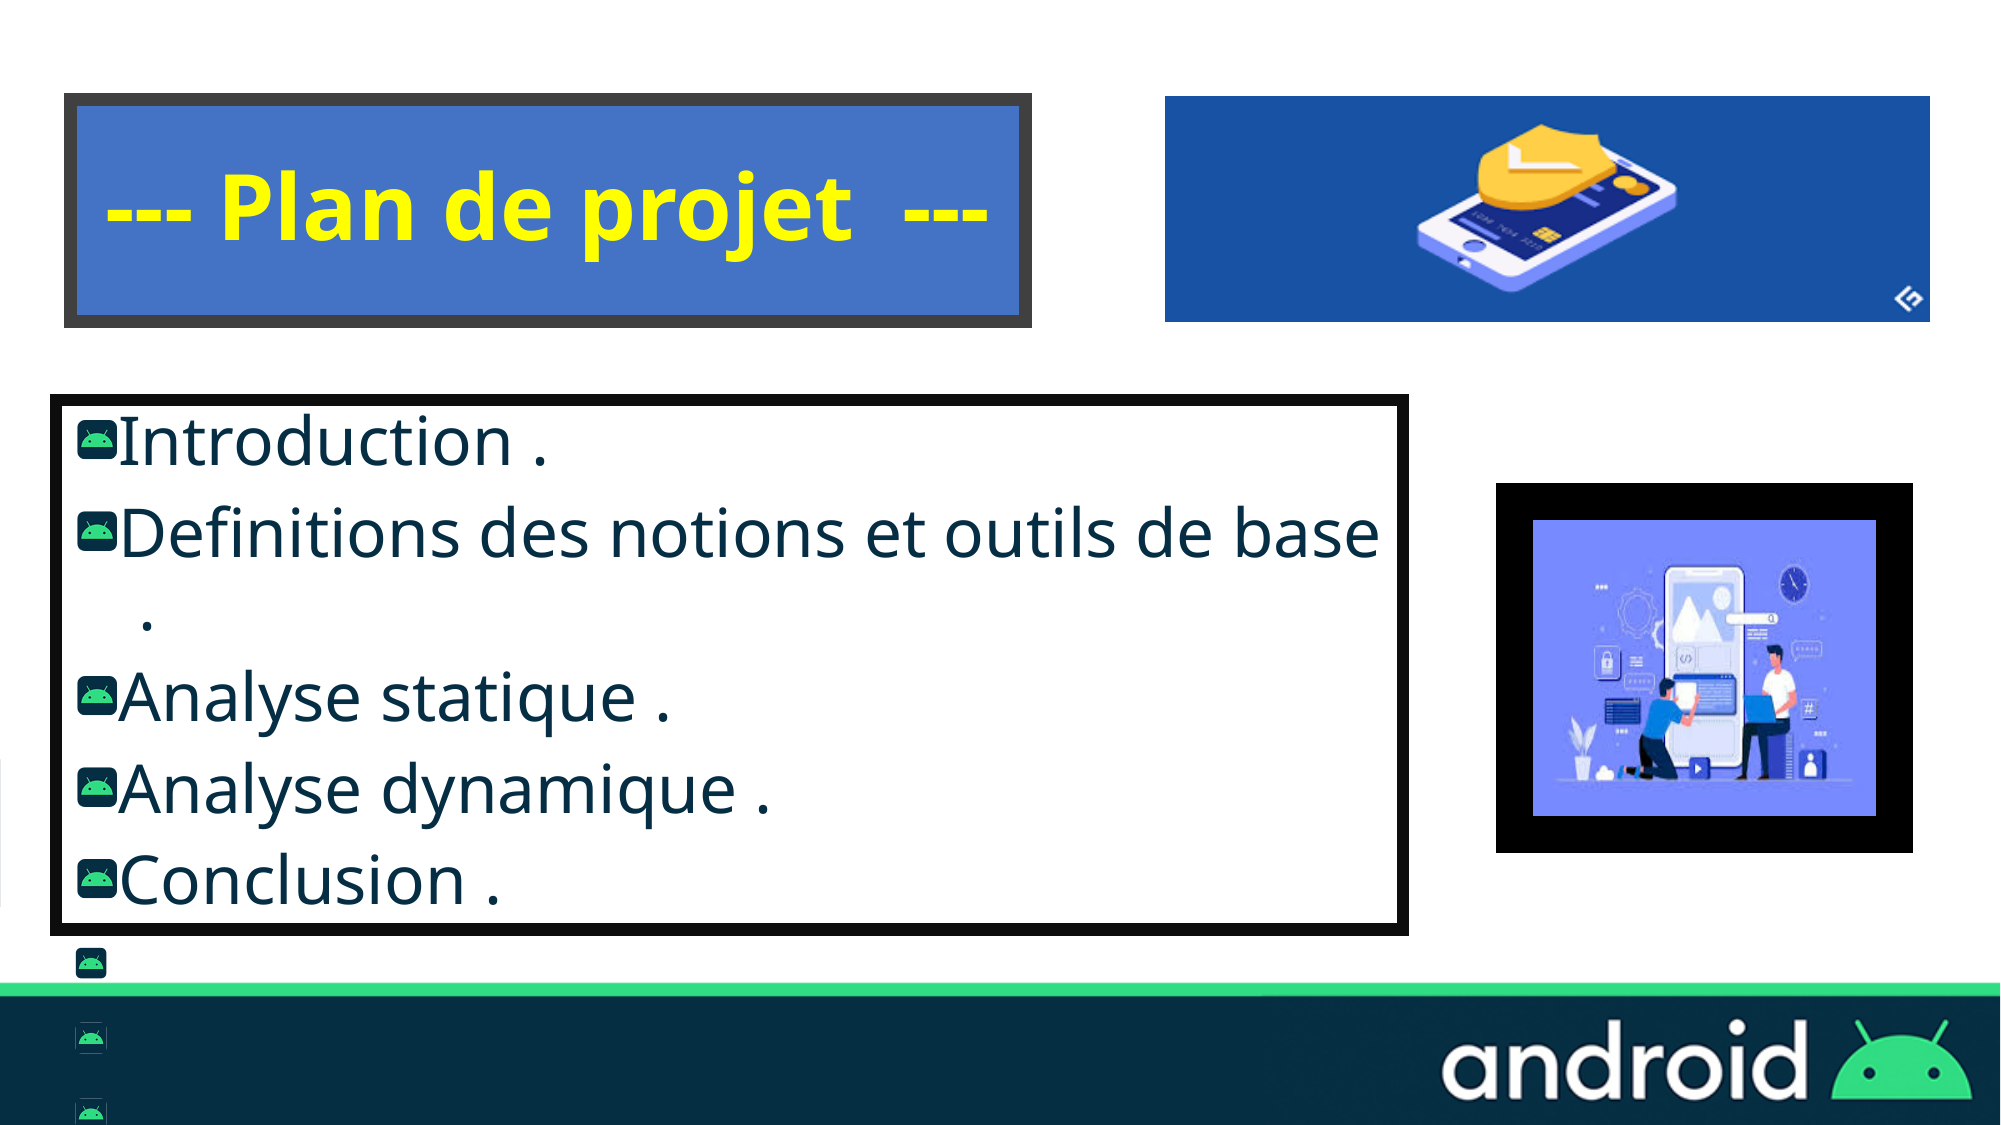

# --- Plan de projet ---
Introduction .
Definitions des notions et outils de base .
Analyse statique .
Analyse dynamique .
Conclusion .